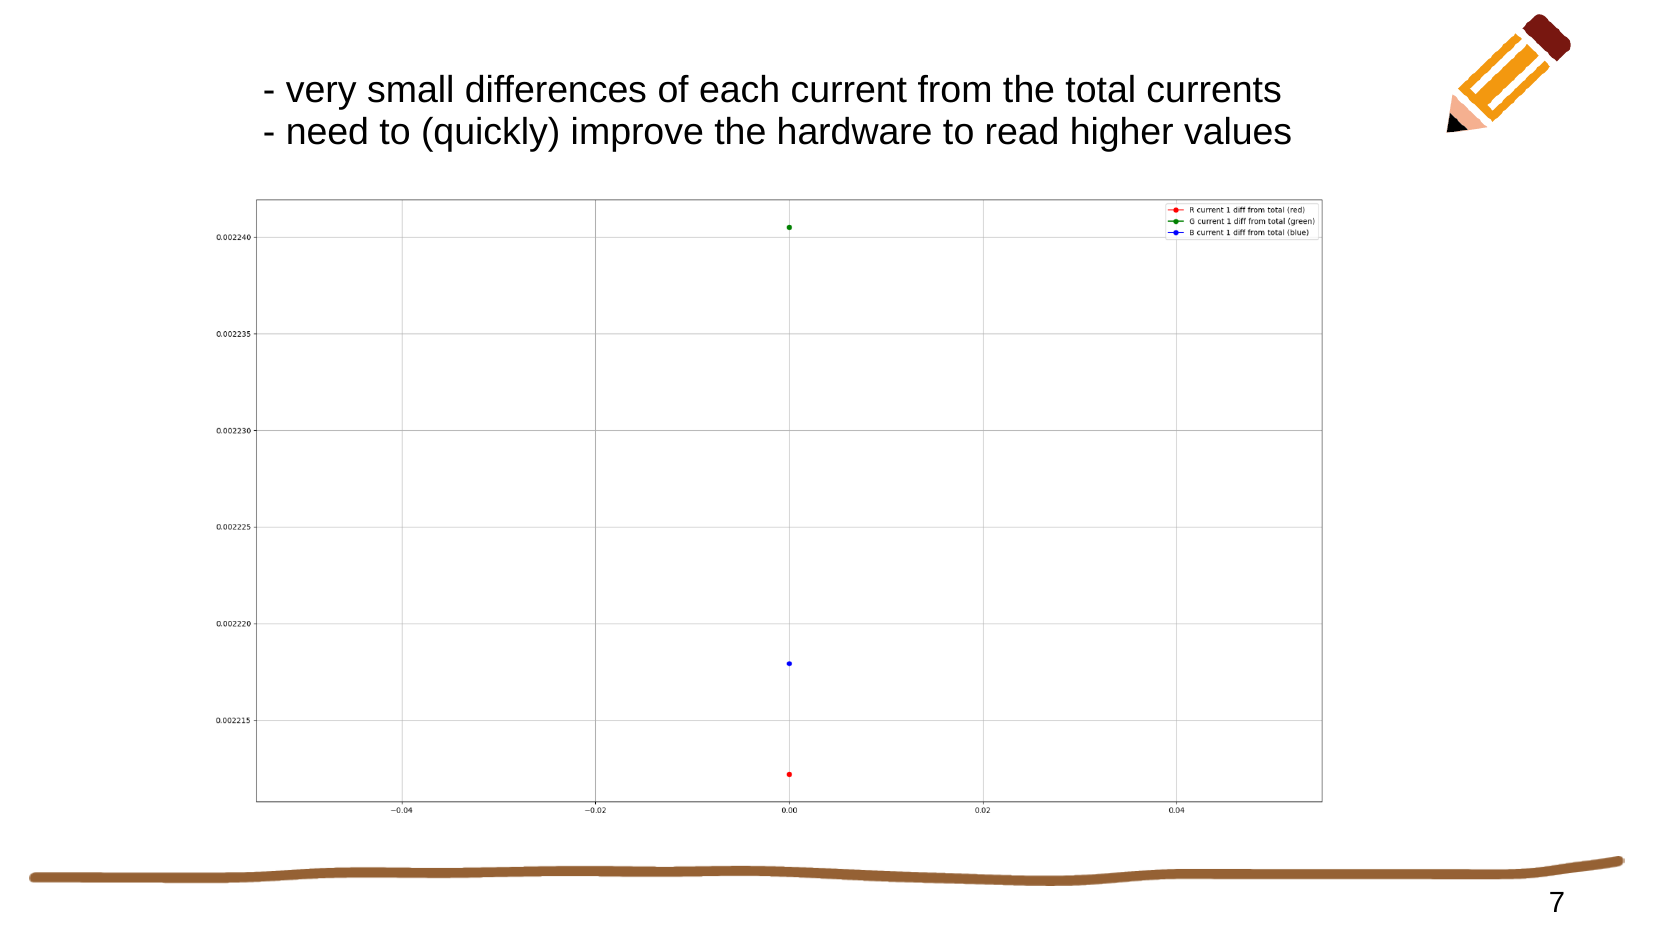

- very small differences of each current from the total currents
- need to (quickly) improve the hardware to read higher values
7